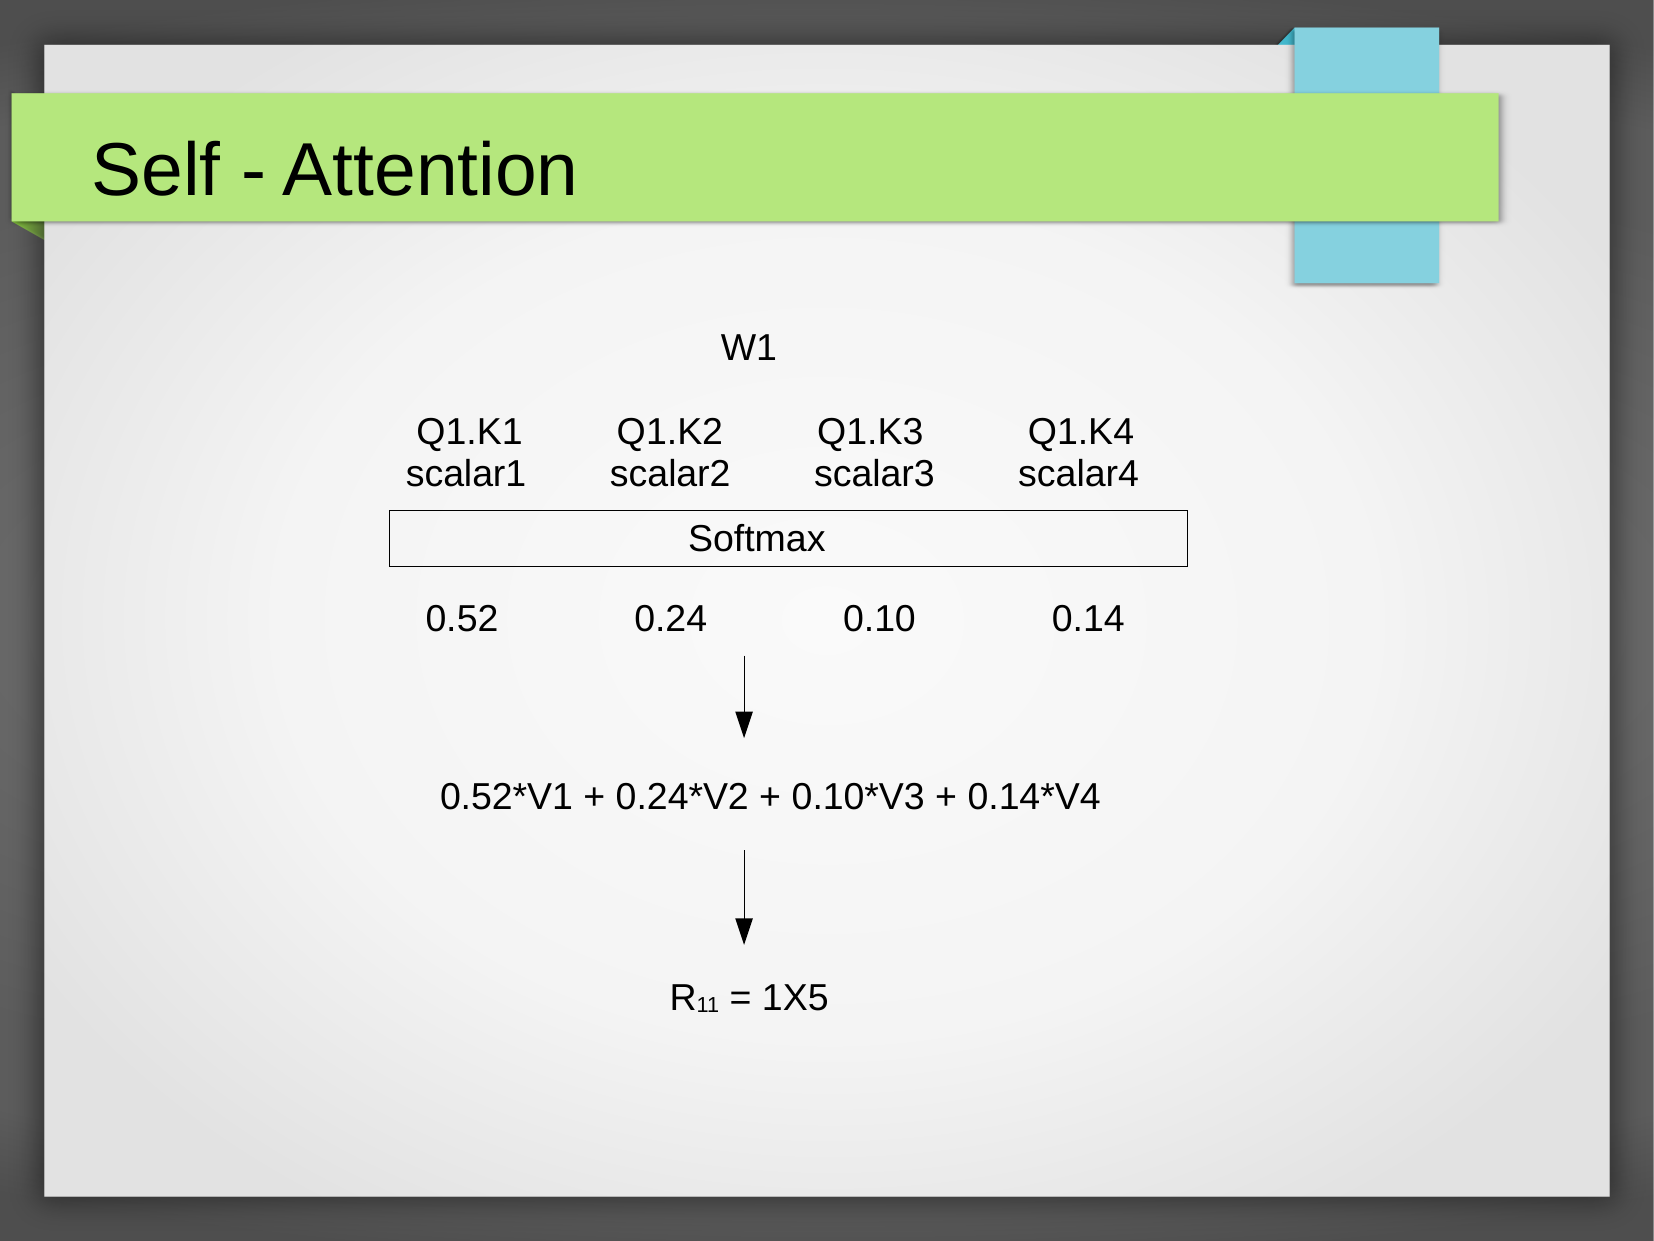

Self - Attention
 W1
 Q1.K1 Q1.K2 Q1.K3 Q1.K4
 scalar1 scalar2 scalar3 scalar4
 Softmax
 0.52 0.24 0.10 0.14
 0.52*V1 + 0.24*V2 + 0.10*V3 + 0.14*V4
 R11 = 1X5